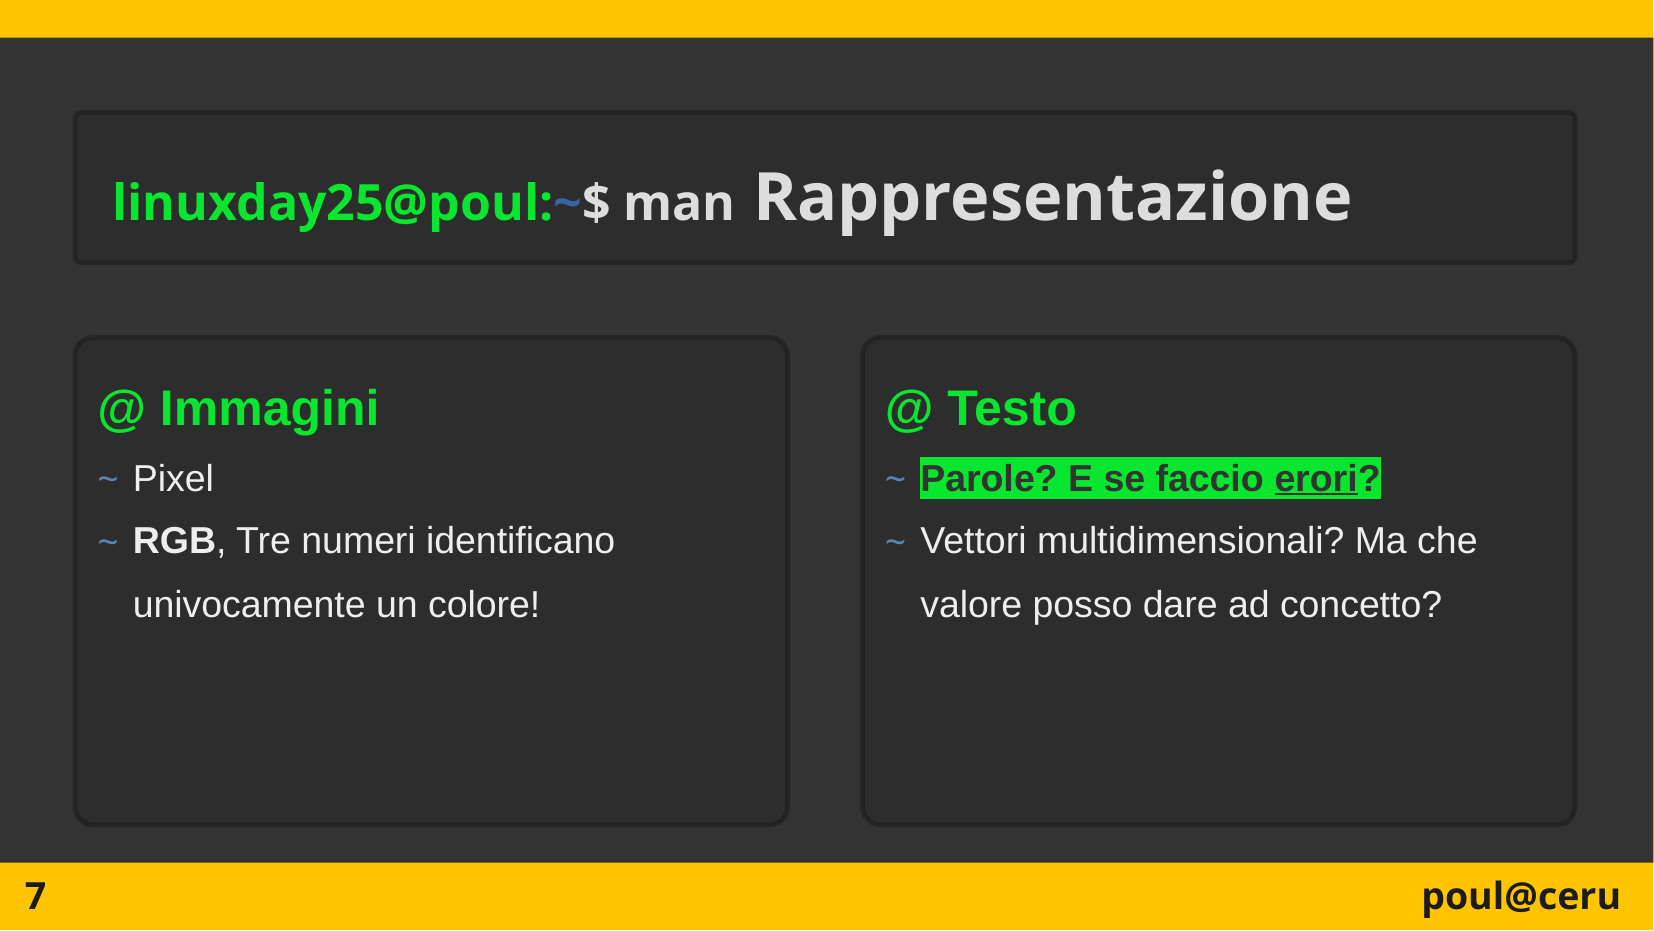

# linuxday25@poul:~$ man Rappresentazione
@ Immagini
Pixel
RGB, Tre numeri identificano univocamente un colore!
@ Testo
Parole? E se faccio erori?
Vettori multidimensionali? Ma che valore posso dare ad concetto?
poul@ceru